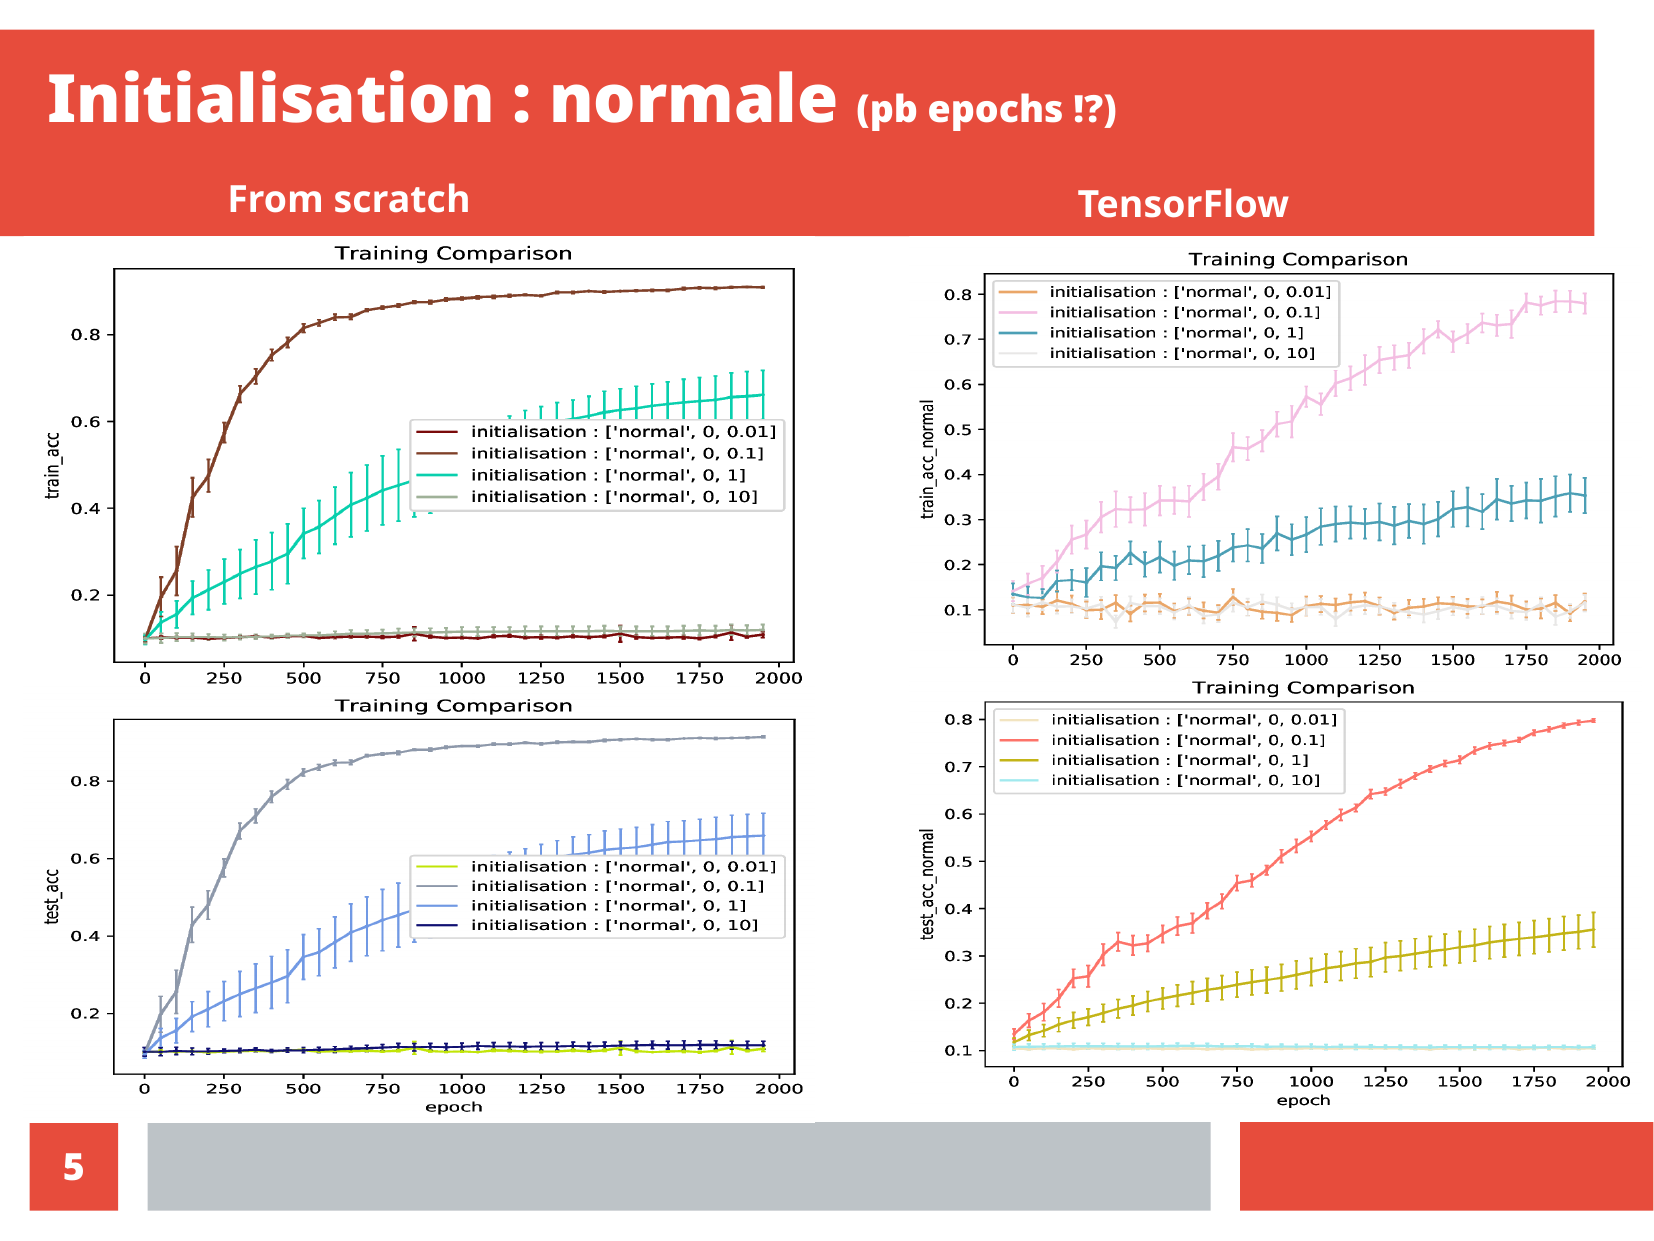

# Initialisation : normale (pb epochs !?)
From scratch
TensorFlow
5